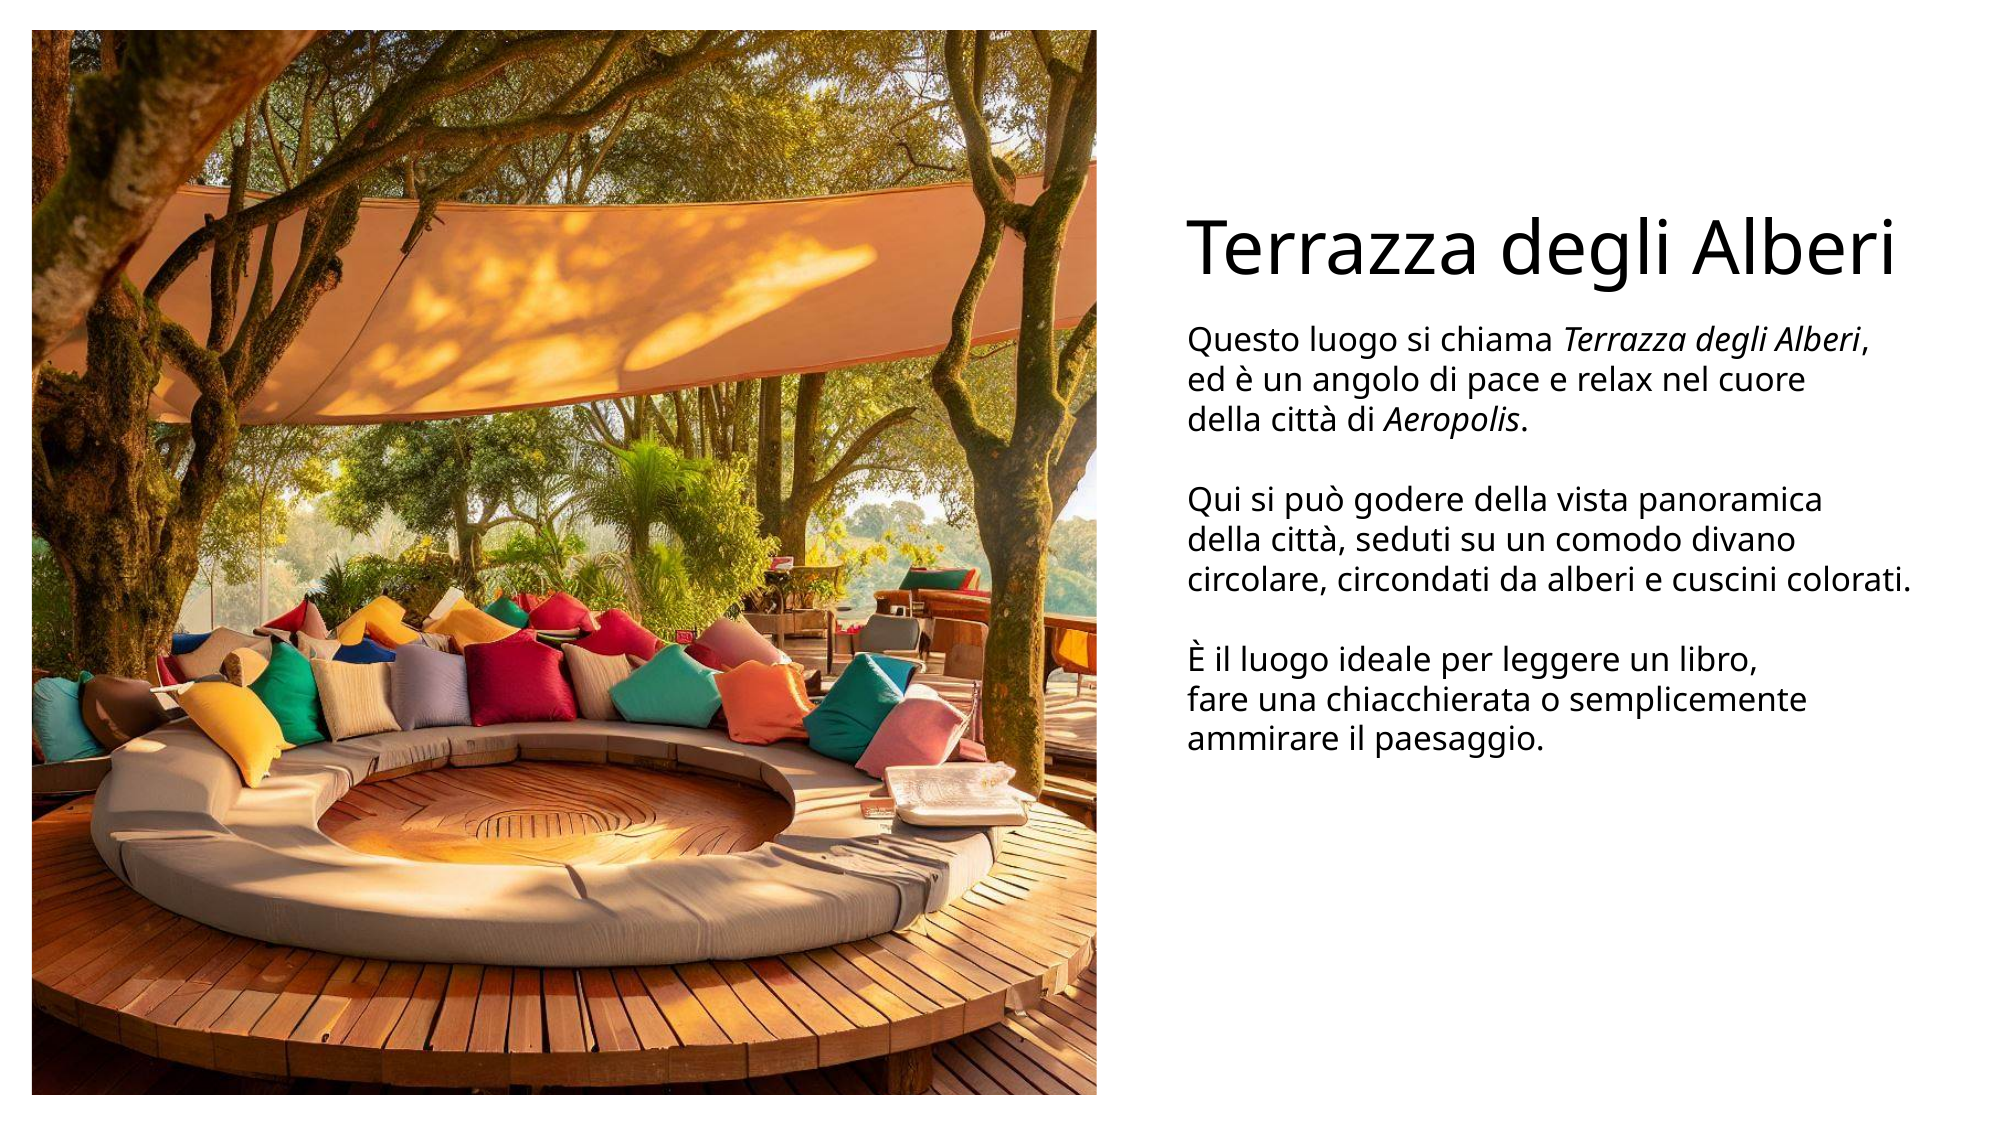

Terrazza degli Alberi
Questo luogo si chiama Terrazza degli Alberi,
ed è un angolo di pace e relax nel cuore
della città di Aeropolis.
Qui si può godere della vista panoramica
della città, seduti su un comodo divano circolare, circondati da alberi e cuscini colorati.
È il luogo ideale per leggere un libro,
fare una chiacchierata o semplicemente ammirare il paesaggio.